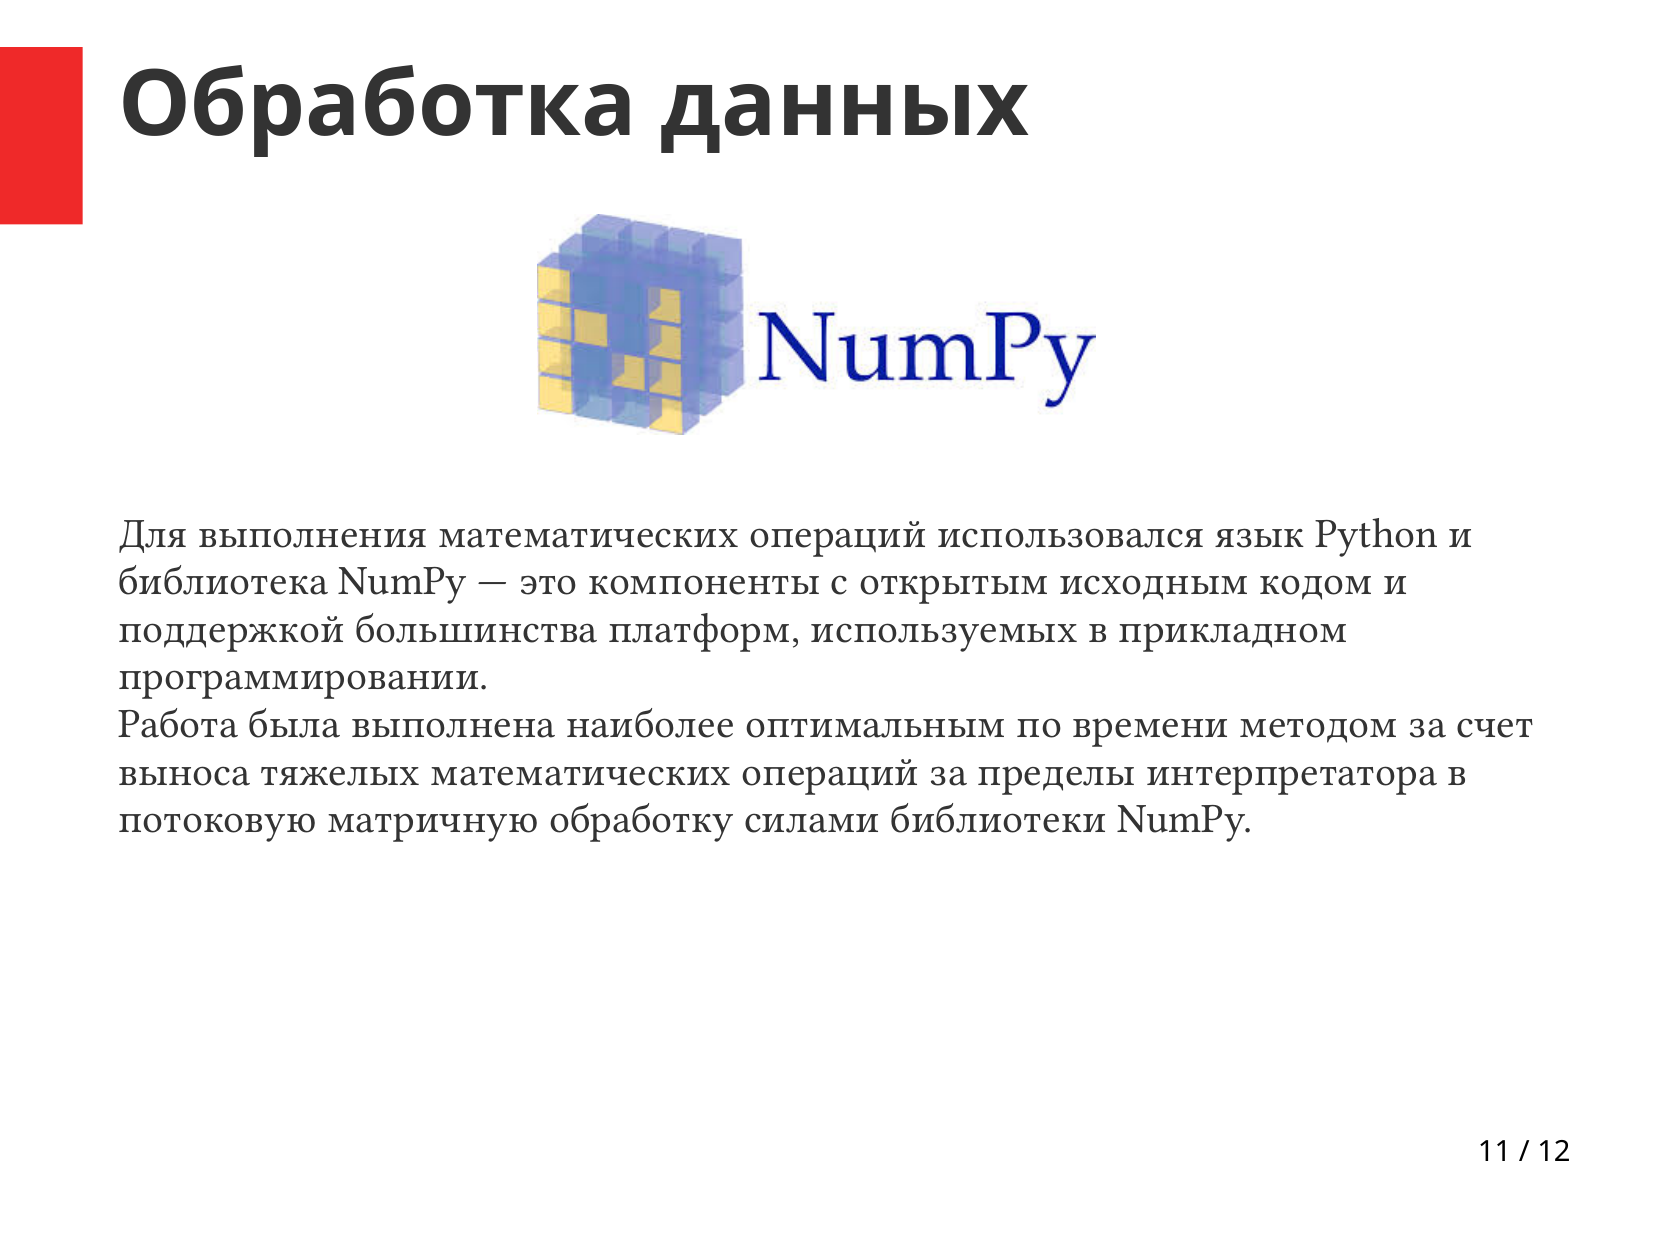

# Обработка данных
Для выполнения математических операций использовался язык Python и библиотека NumPy — это компоненты с открытым исходным кодом и поддержкой большинства платформ, используемых в прикладном программировании.
Работа была выполнена наиболее оптимальным по времени методом за счет выноса тяжелых математических операций за пределы интерпретатора в потоковую матричную обработку силами библиотеки NumPy.
11